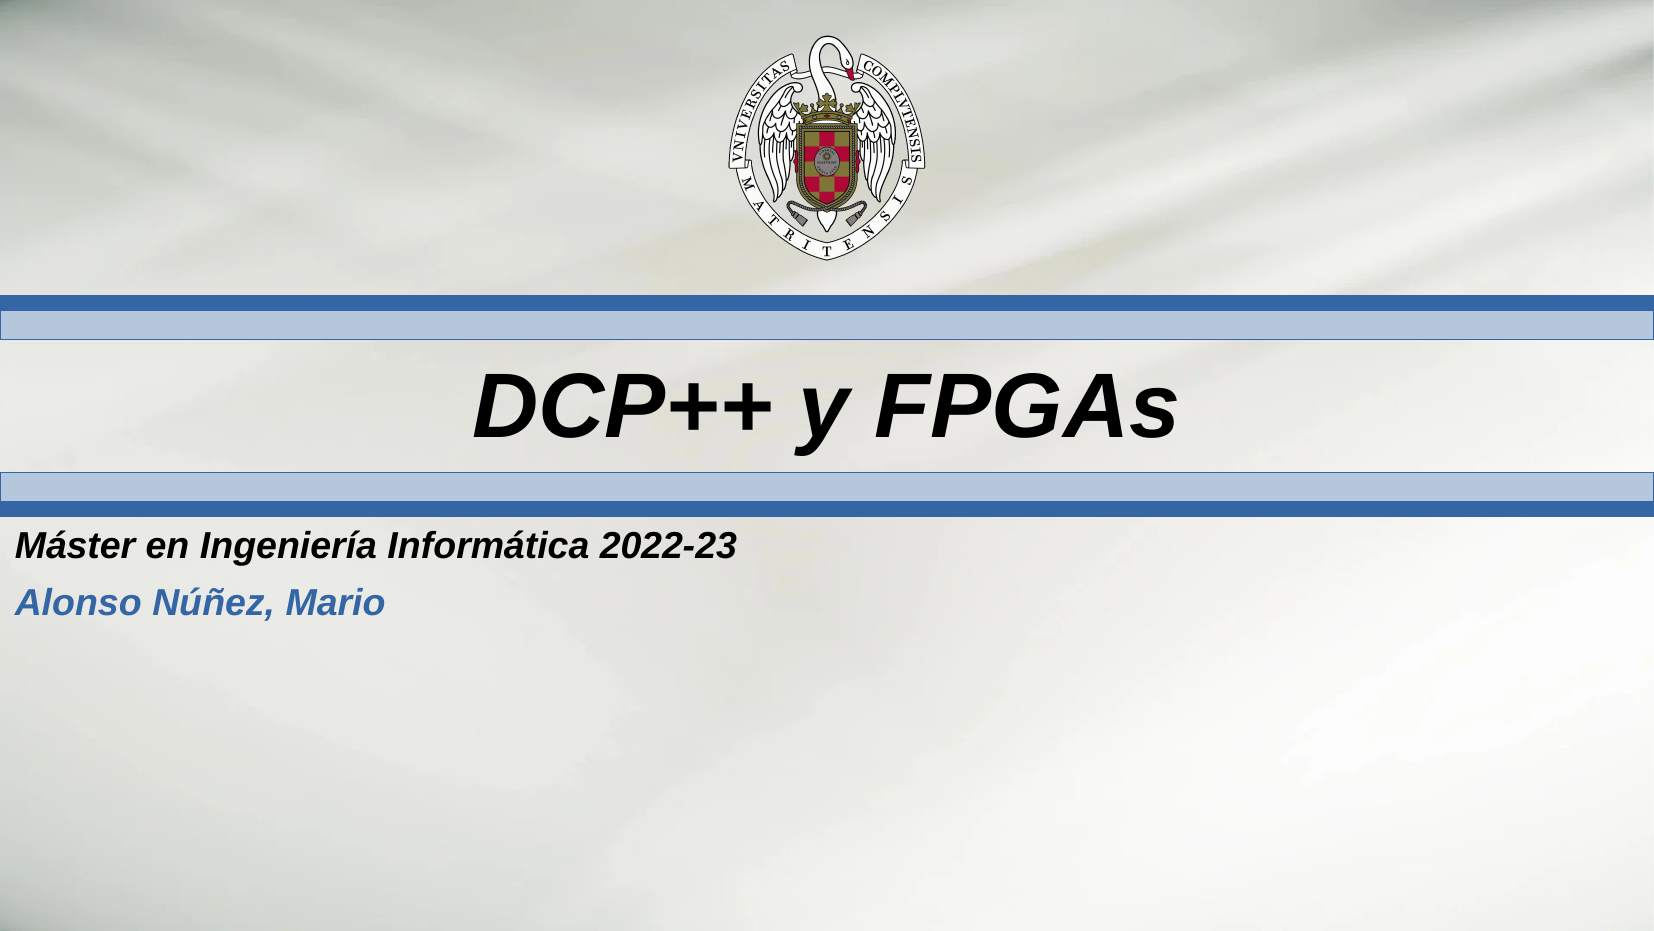

# DCP++ y FPGAs
Máster en Ingeniería Informática 2022-23
Alonso Núñez, Mario